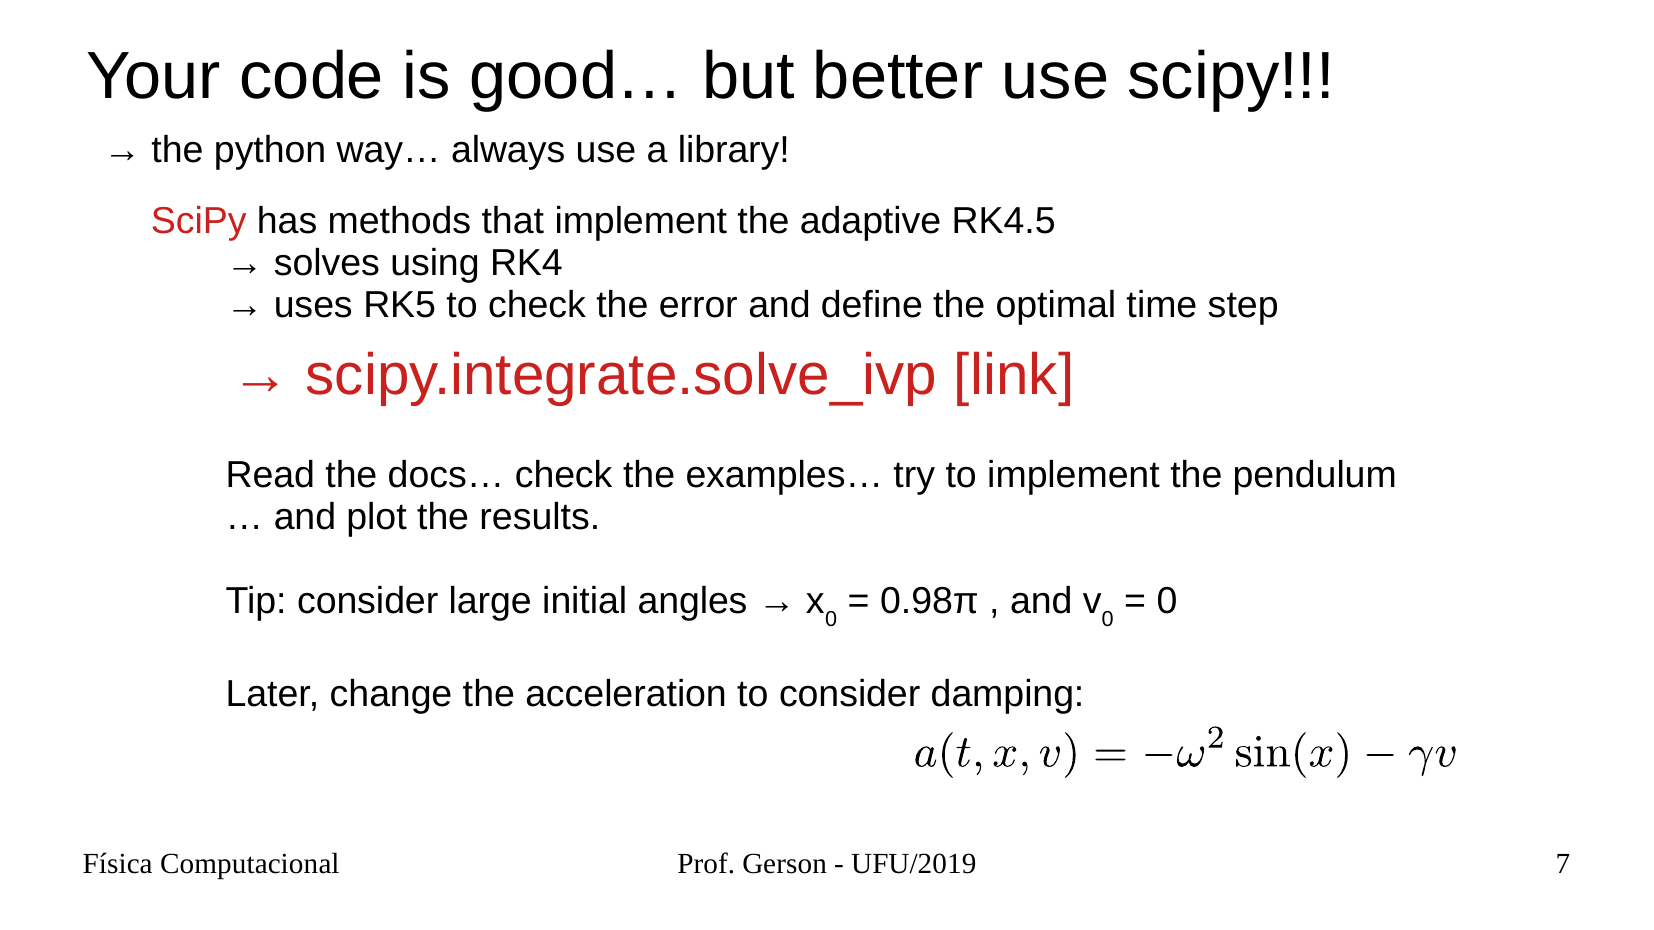

Your code is good… but better use scipy!!!
→ the python way… always use a library!
SciPy has methods that implement the adaptive RK4.5
	→ solves using RK4
	→ uses RK5 to check the error and define the optimal time step
→ scipy.integrate.solve_ivp [link]
Read the docs… check the examples… try to implement the pendulum
… and plot the results.
Tip: consider large initial angles → x0 = 0.98π , and v0 = 0
Later, change the acceleration to consider damping:
Física Computacional
Prof. Gerson - UFU/2019
7